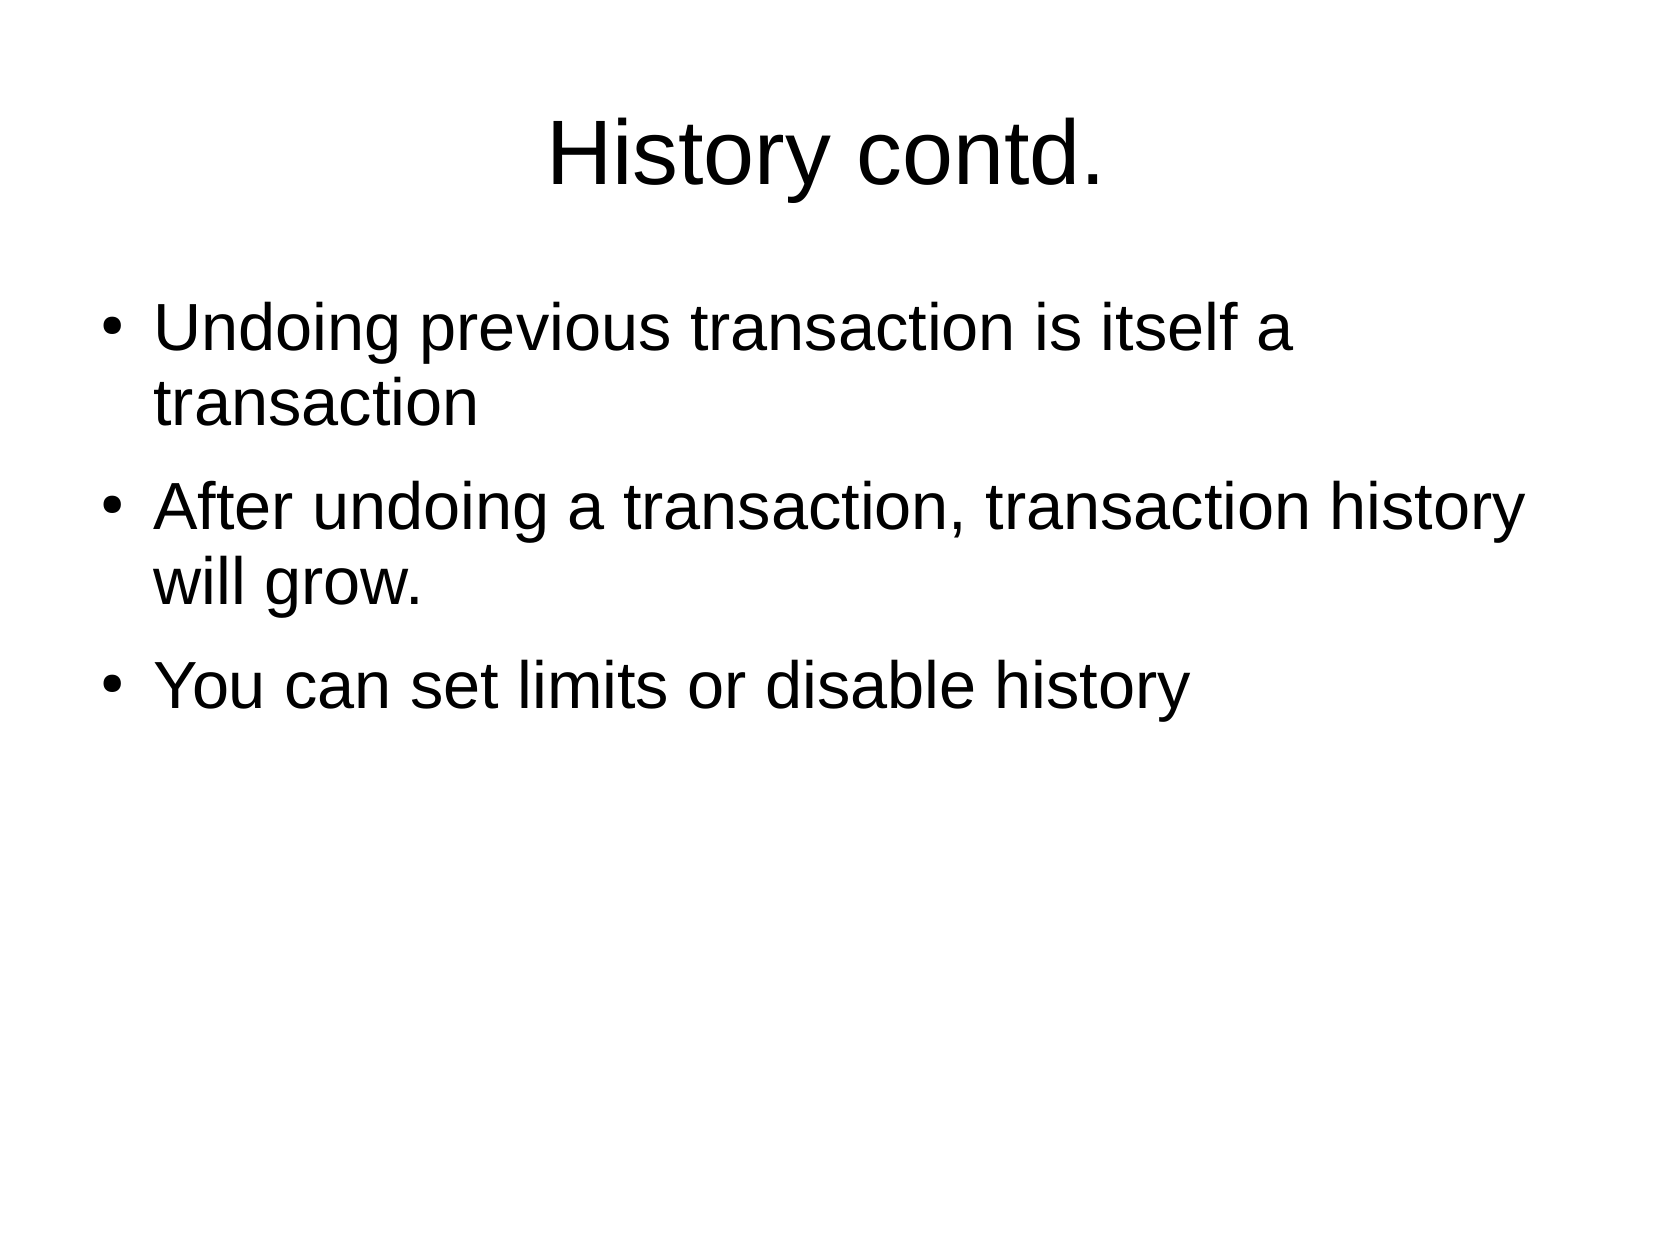

# History contd.
Undoing previous transaction is itself a transaction
After undoing a transaction, transaction history will grow.
You can set limits or disable history